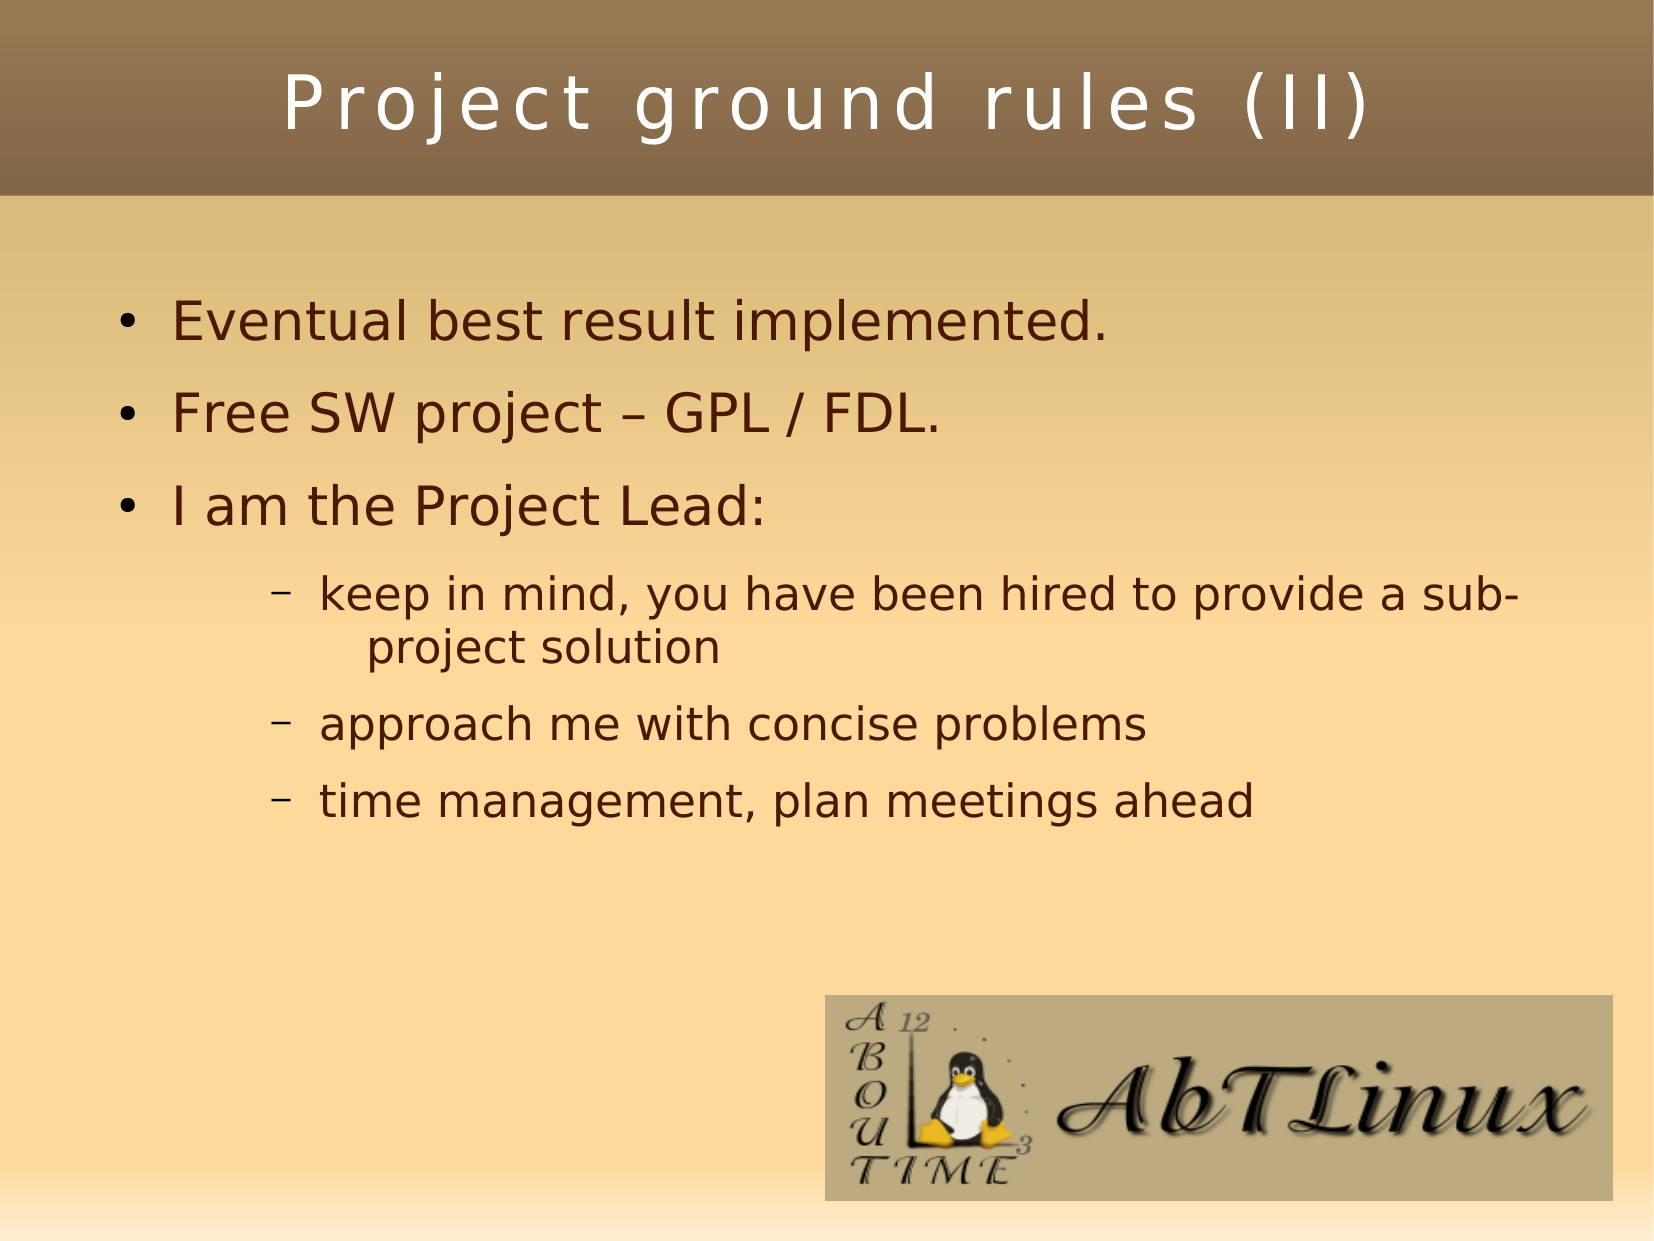

# Project ground rules (II)
Eventual best result implemented.
Free SW project – GPL / FDL.
I am the Project Lead:
keep in mind, you have been hired to provide a sub-project solution
approach me with concise problems
time management, plan meetings ahead